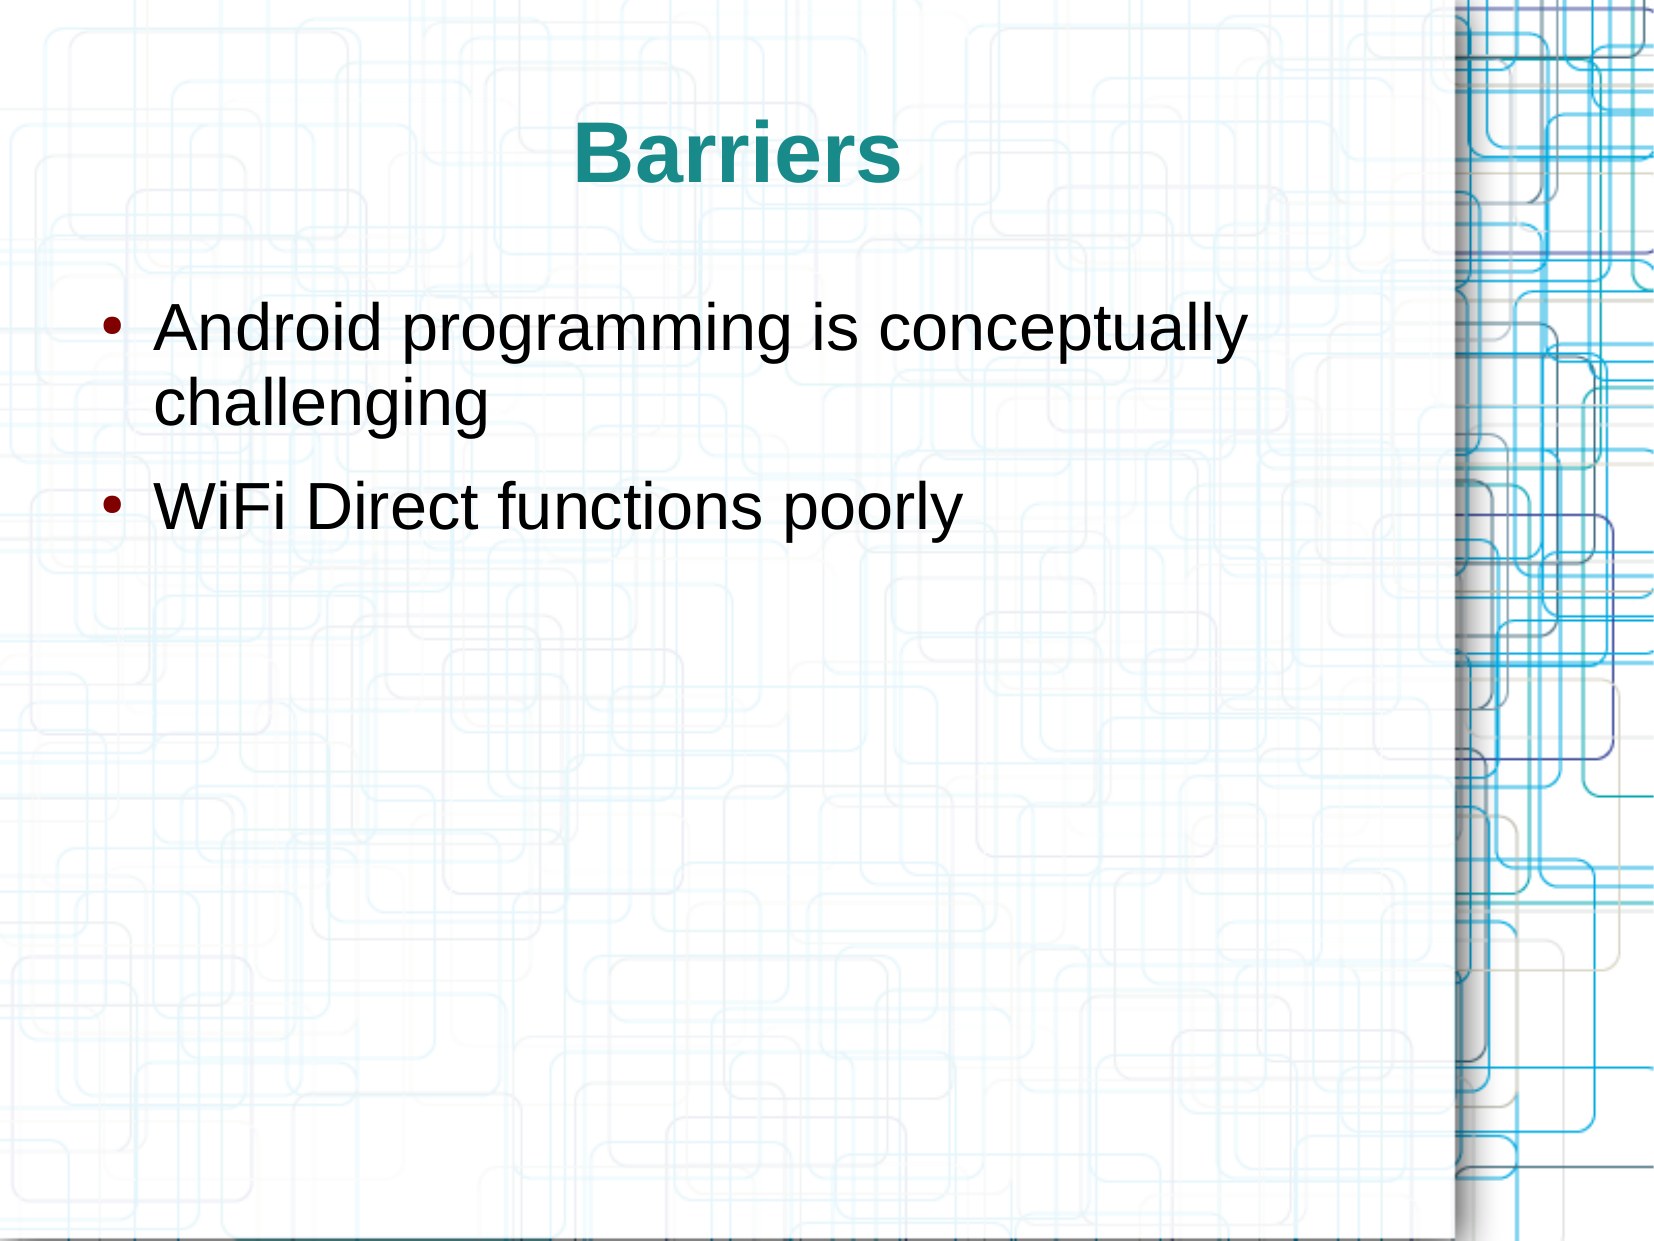

# Barriers
Android programming is conceptually challenging
WiFi Direct functions poorly